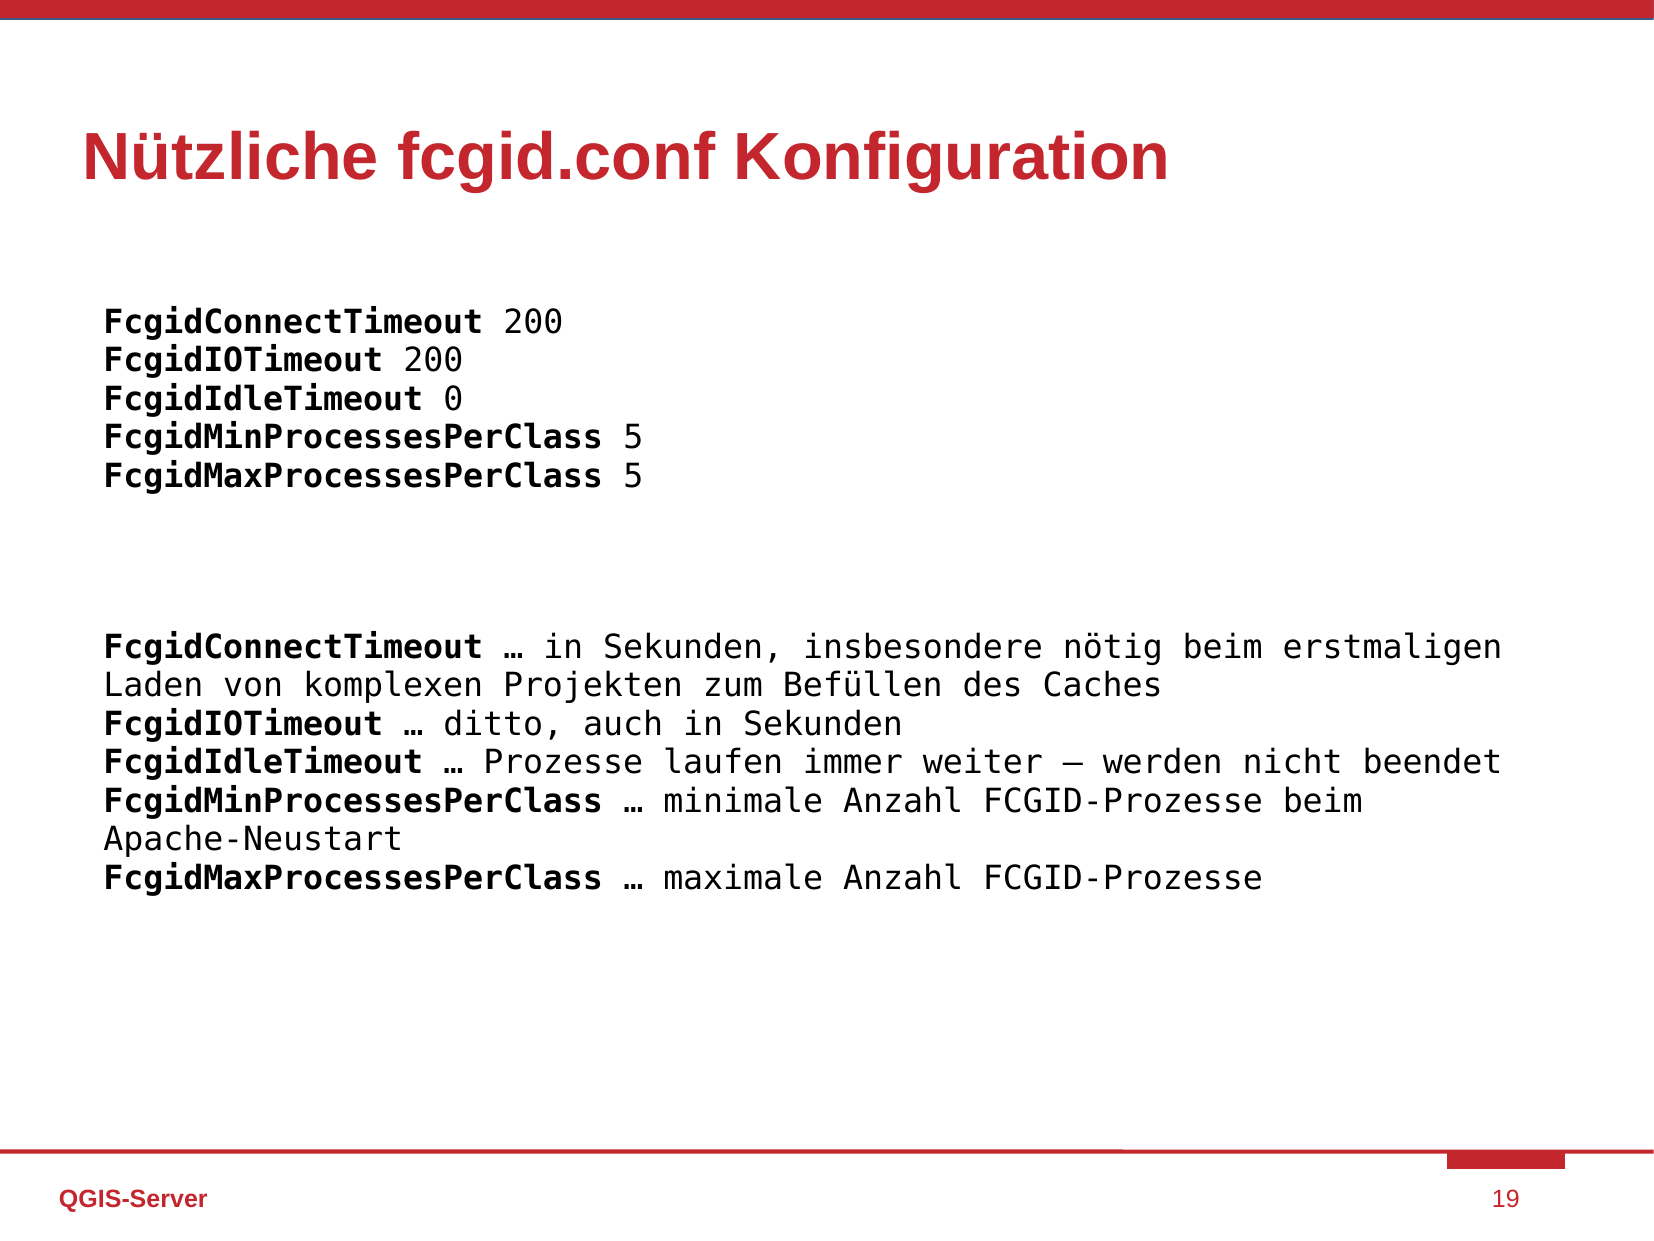

# Nützliche fcgid.conf Konfiguration
FcgidConnectTimeout 200
FcgidIOTimeout 200
FcgidIdleTimeout 0
FcgidMinProcessesPerClass 5
FcgidMaxProcessesPerClass 5
FcgidConnectTimeout … in Sekunden, insbesondere nötig beim erstmaligen Laden von komplexen Projekten zum Befüllen des Caches
FcgidIOTimeout … ditto, auch in Sekunden
FcgidIdleTimeout … Prozesse laufen immer weiter – werden nicht beendet
FcgidMinProcessesPerClass … minimale Anzahl FCGID-Prozesse beim Apache-Neustart
FcgidMaxProcessesPerClass … maximale Anzahl FCGID-Prozesse
QGIS-Server